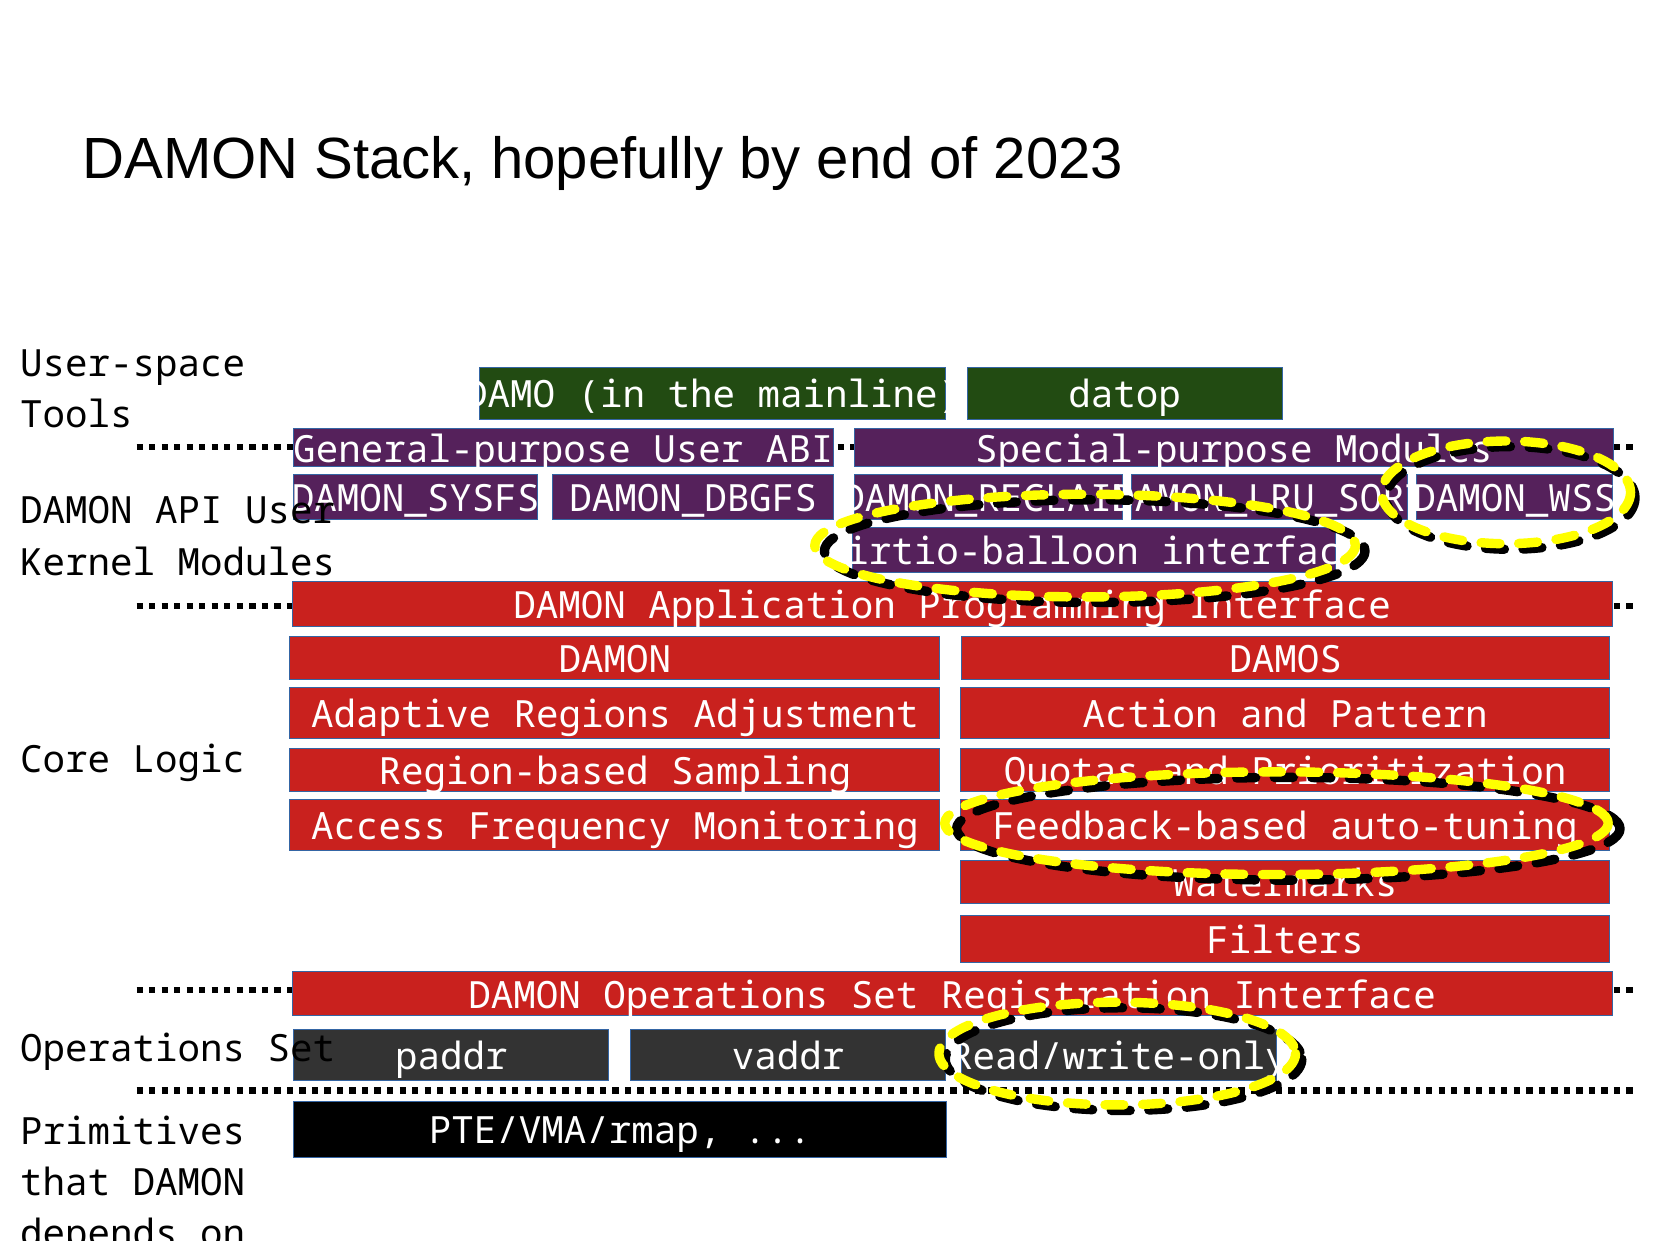

# DAMON Stack, hopefully by end of 2023
User-space
Tools
DAMO (in the mainline)
datop
General-purpose User ABI
Special-purpose Modules
DAMON_SYSFS
DAMON_DBGFS
DAMON_RECLAIM
DAMON_LRU_SORT
DAMON_WSS
DAMON API User
Kernel Modules
Virtio-balloon interface
DAMON Application Programming Interface
DAMON
DAMOS
Adaptive Regions Adjustment
Action and Pattern
Core Logic
Region-based Sampling
Quotas and Prioritization
Access Frequency Monitoring
Feedback-based auto-tuning
Watermarks
Filters
DAMON Operations Set Registration Interface
Operations Set
paddr
vaddr
Read/write-only
Primitives
that DAMON
depends on
PTE/VMA/rmap, ...